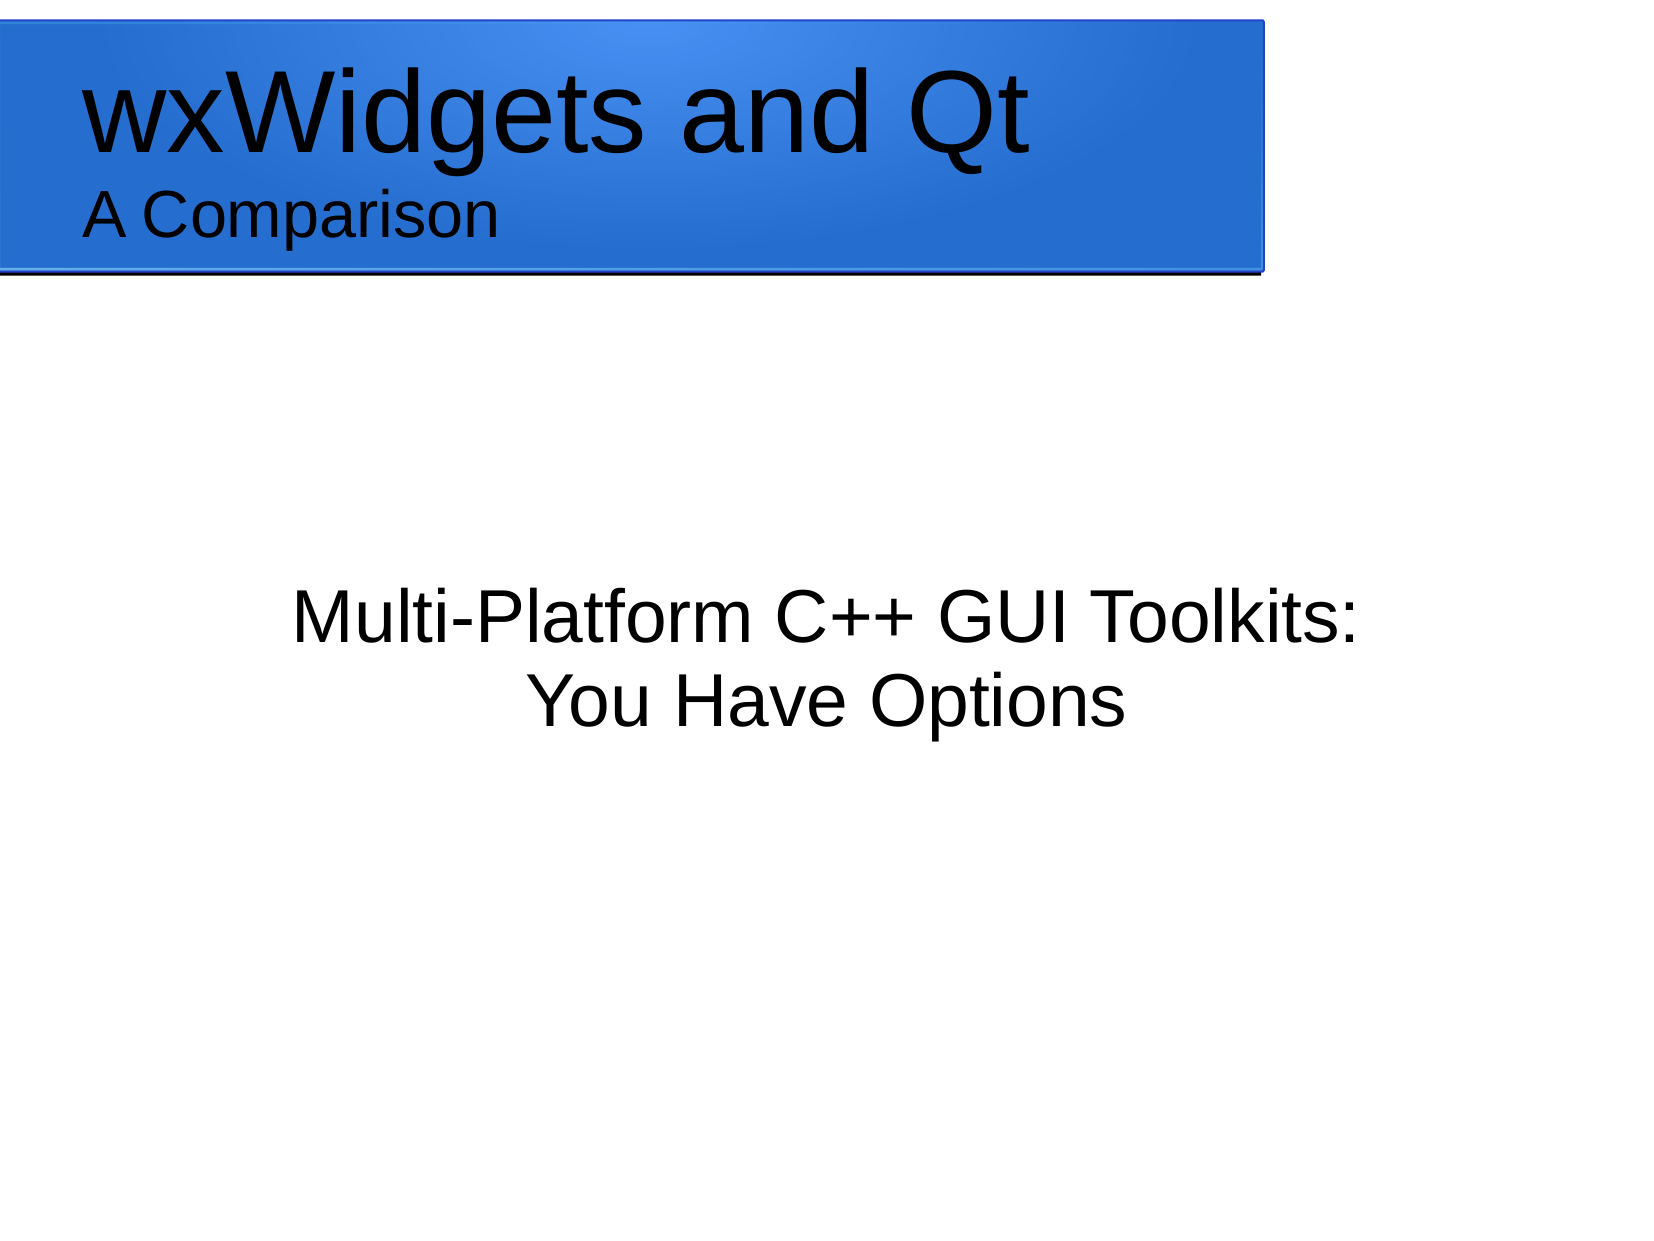

# wxWidgets and Qt A Comparison
Multi-Platform C++ GUI Toolkits:
You Have Options